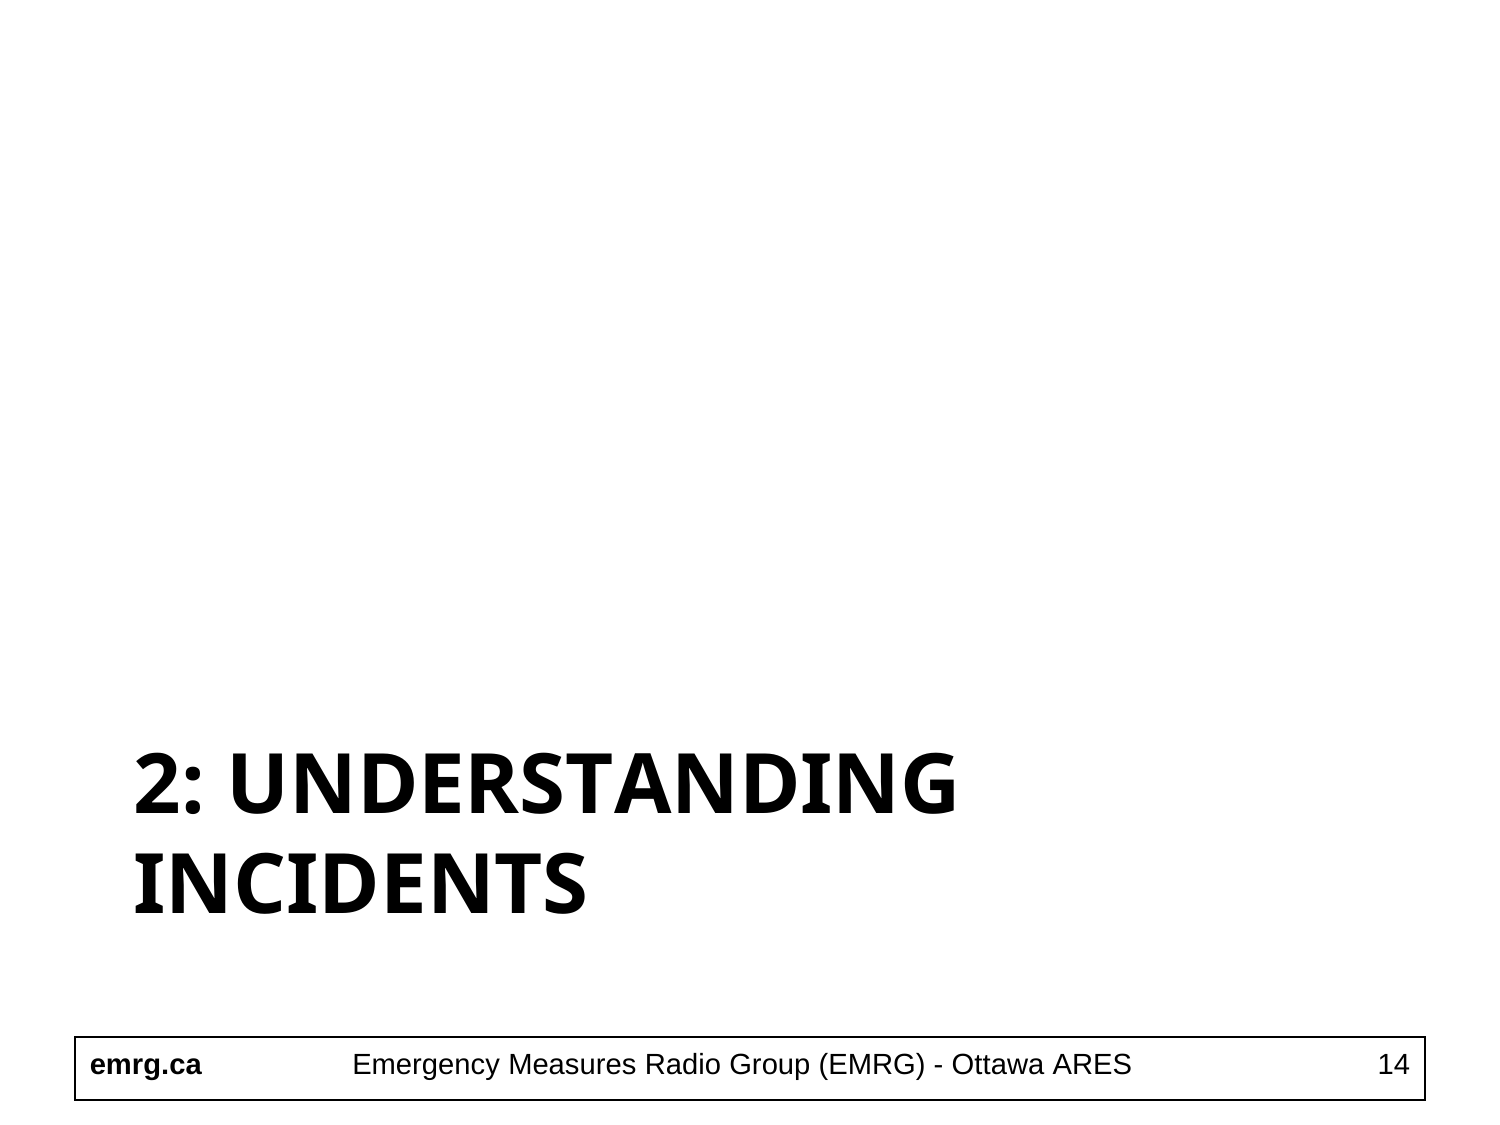

# 2: UNDERSTANDING INCIDENTS
Emergency Measures Radio Group (EMRG) - Ottawa ARES